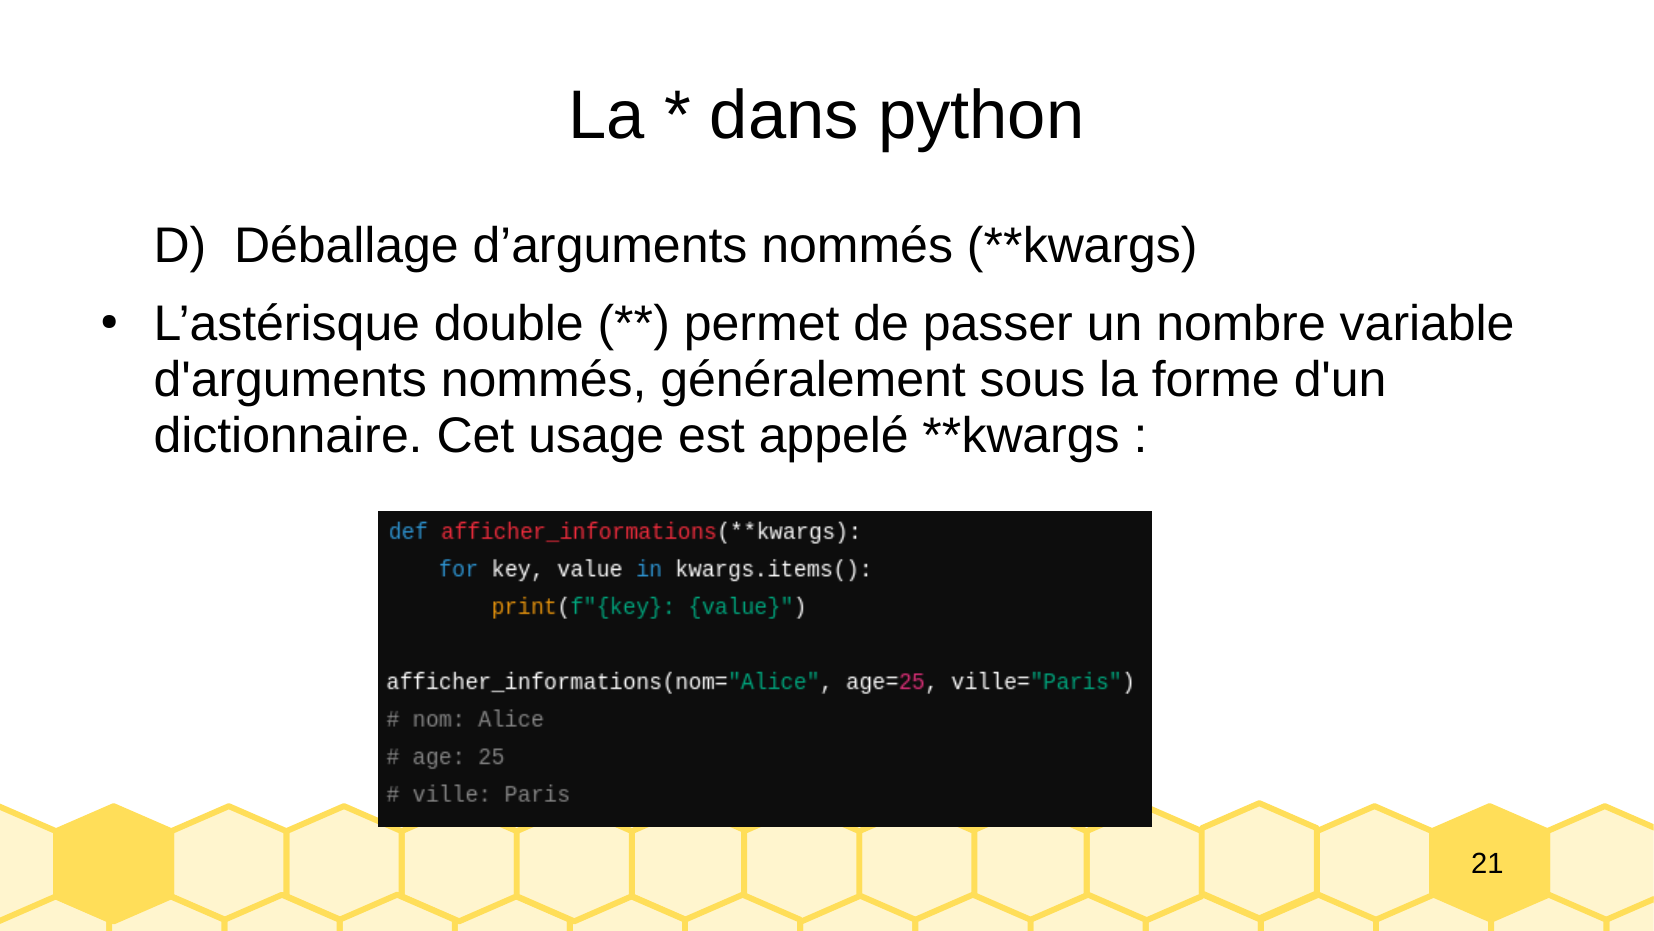

# La * dans python
D) Déballage d’arguments nommés (**kwargs)
L’astérisque double (**) permet de passer un nombre variable d'arguments nommés, généralement sous la forme d'un dictionnaire. Cet usage est appelé **kwargs :